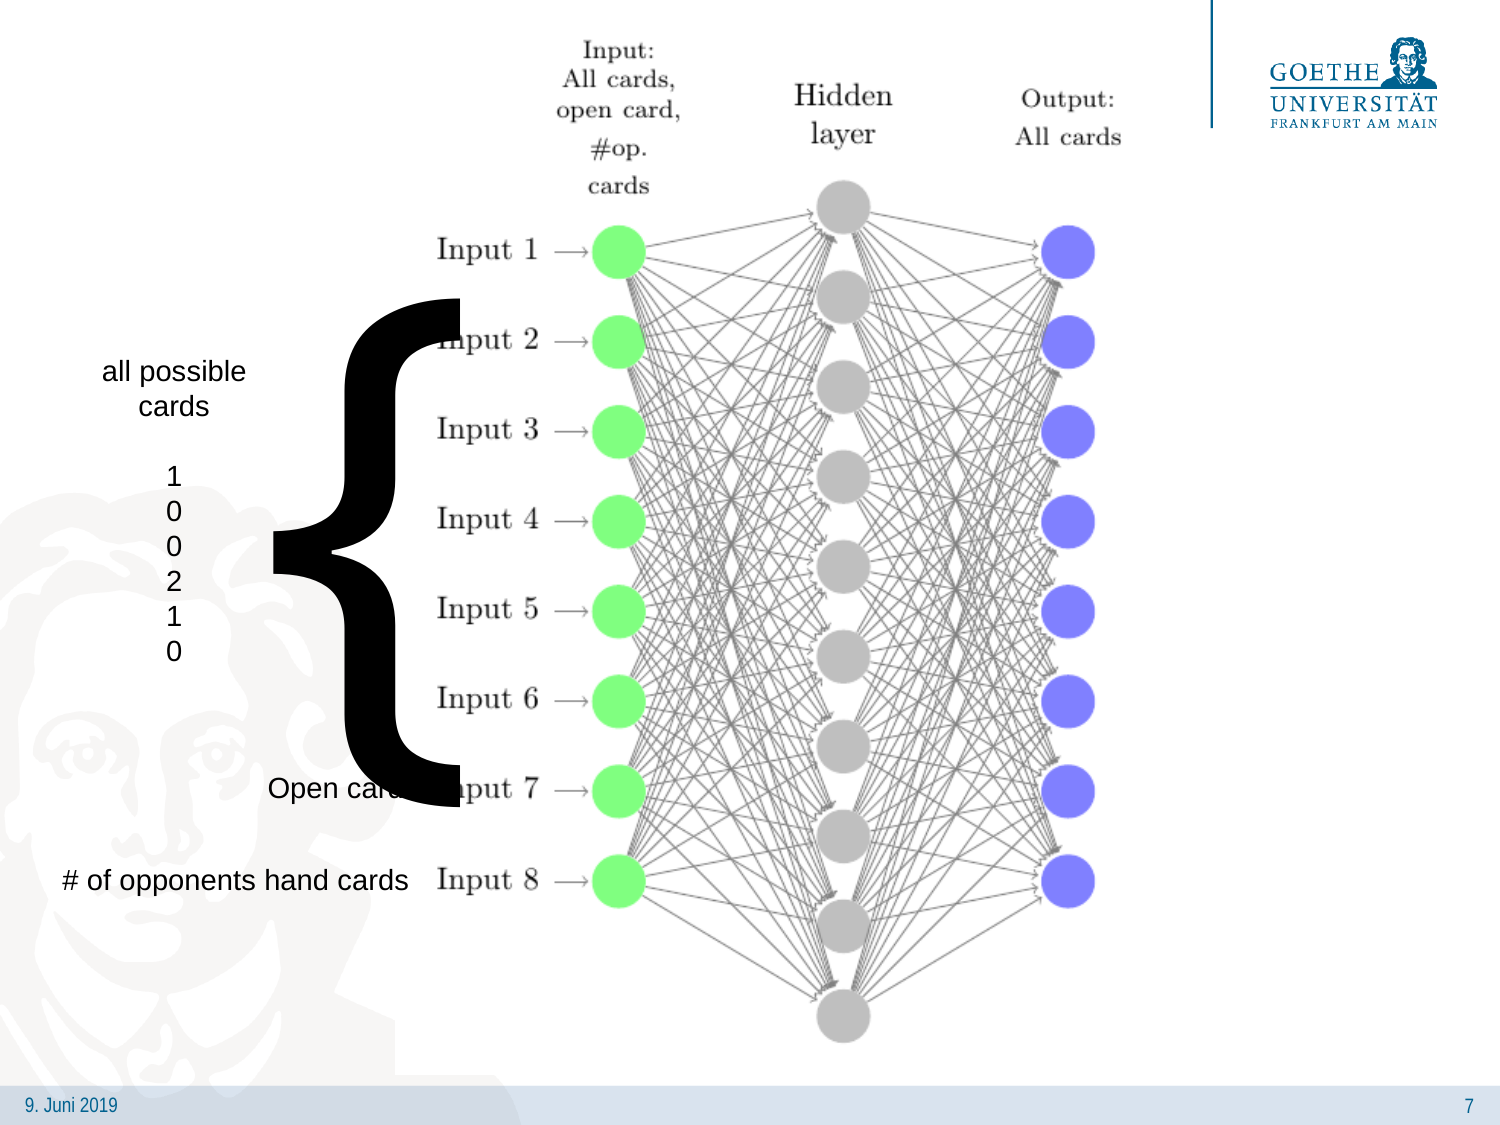

{
all possible cards
1
0
0
2
1
0
Open card
# of opponents hand cards